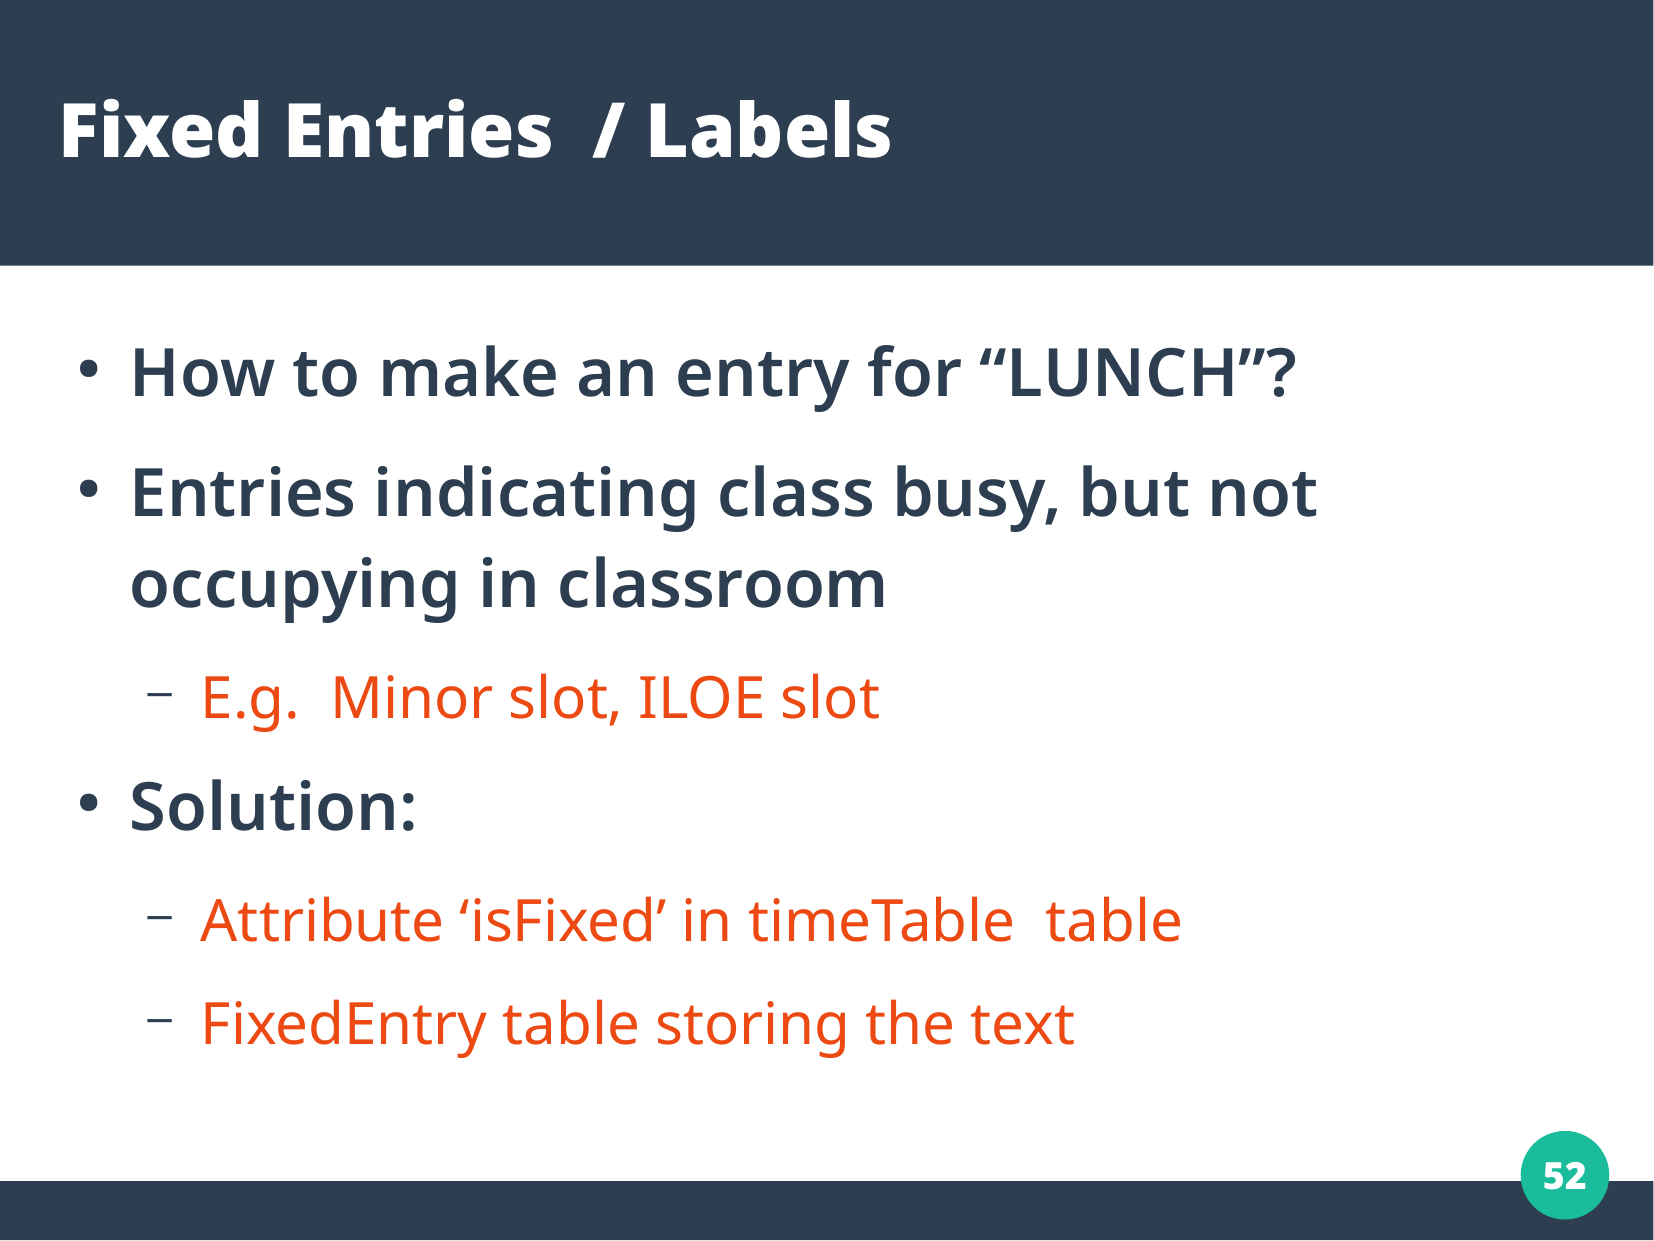

# Fixed Entries / Labels
How to make an entry for “LUNCH”?
Entries indicating class busy, but not occupying in classroom
E.g. Minor slot, ILOE slot
Solution:
Attribute ‘isFixed’ in timeTable table
FixedEntry table storing the text
52